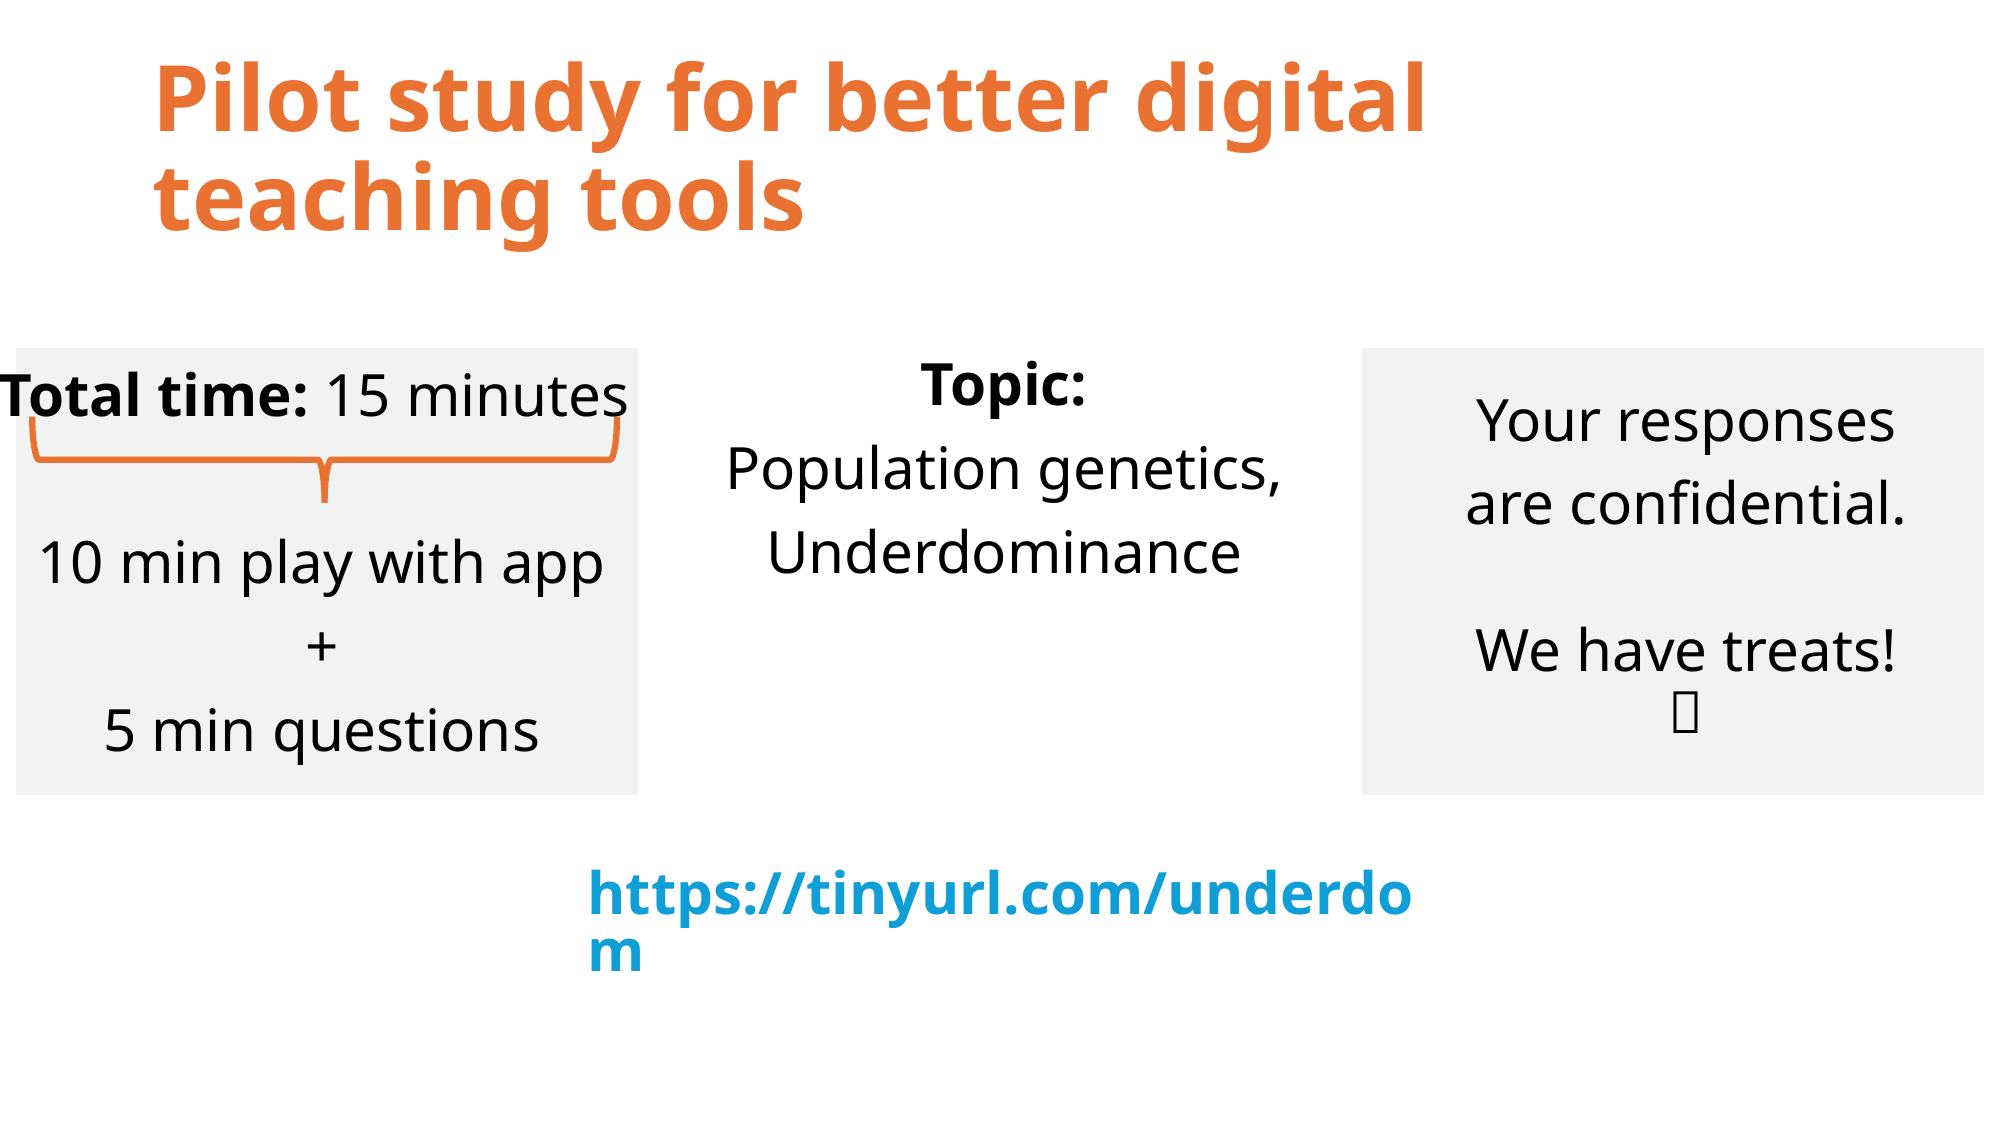

# Pilot study for better digital teaching tools
Topic:
Population genetics,
Underdominance
https://tinyurl.com/underdom
Your responses
are confidential.
We have treats!
🍫
Total time: 15 minutes
10 min play with app
+
5 min questions